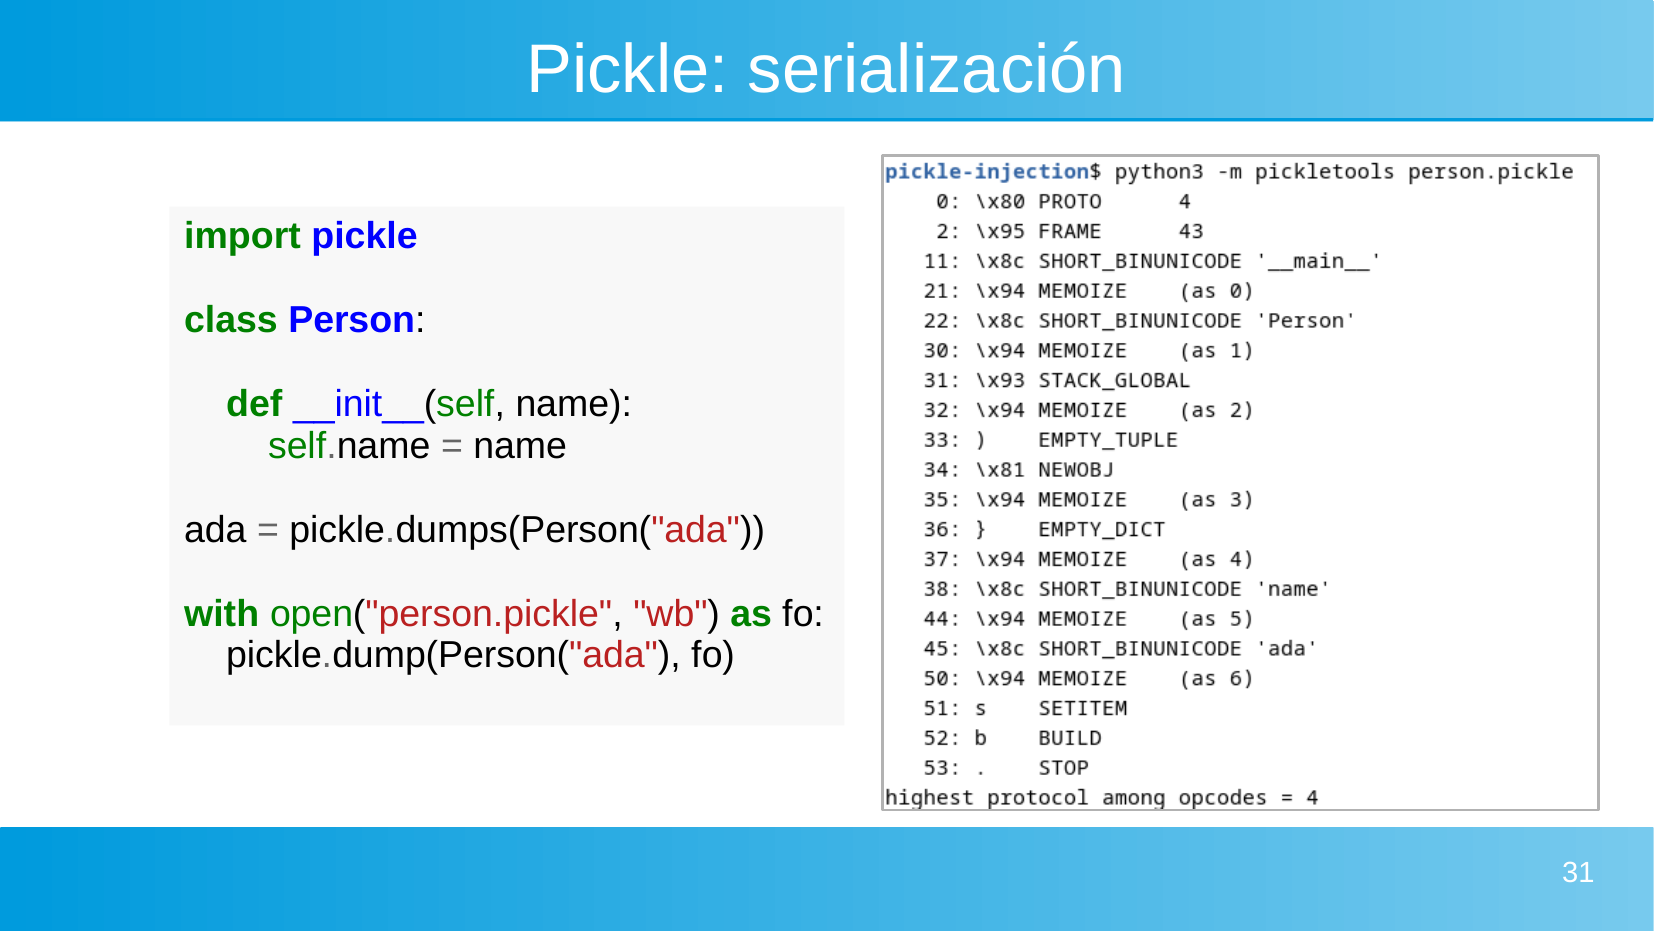

# Pickle: serialización
import pickle
class Person:
 def __init__(self, name):
 self.name = name
ada = pickle.dumps(Person("ada"))
with open("person.pickle", "wb") as fo:
 pickle.dump(Person("ada"), fo)
31